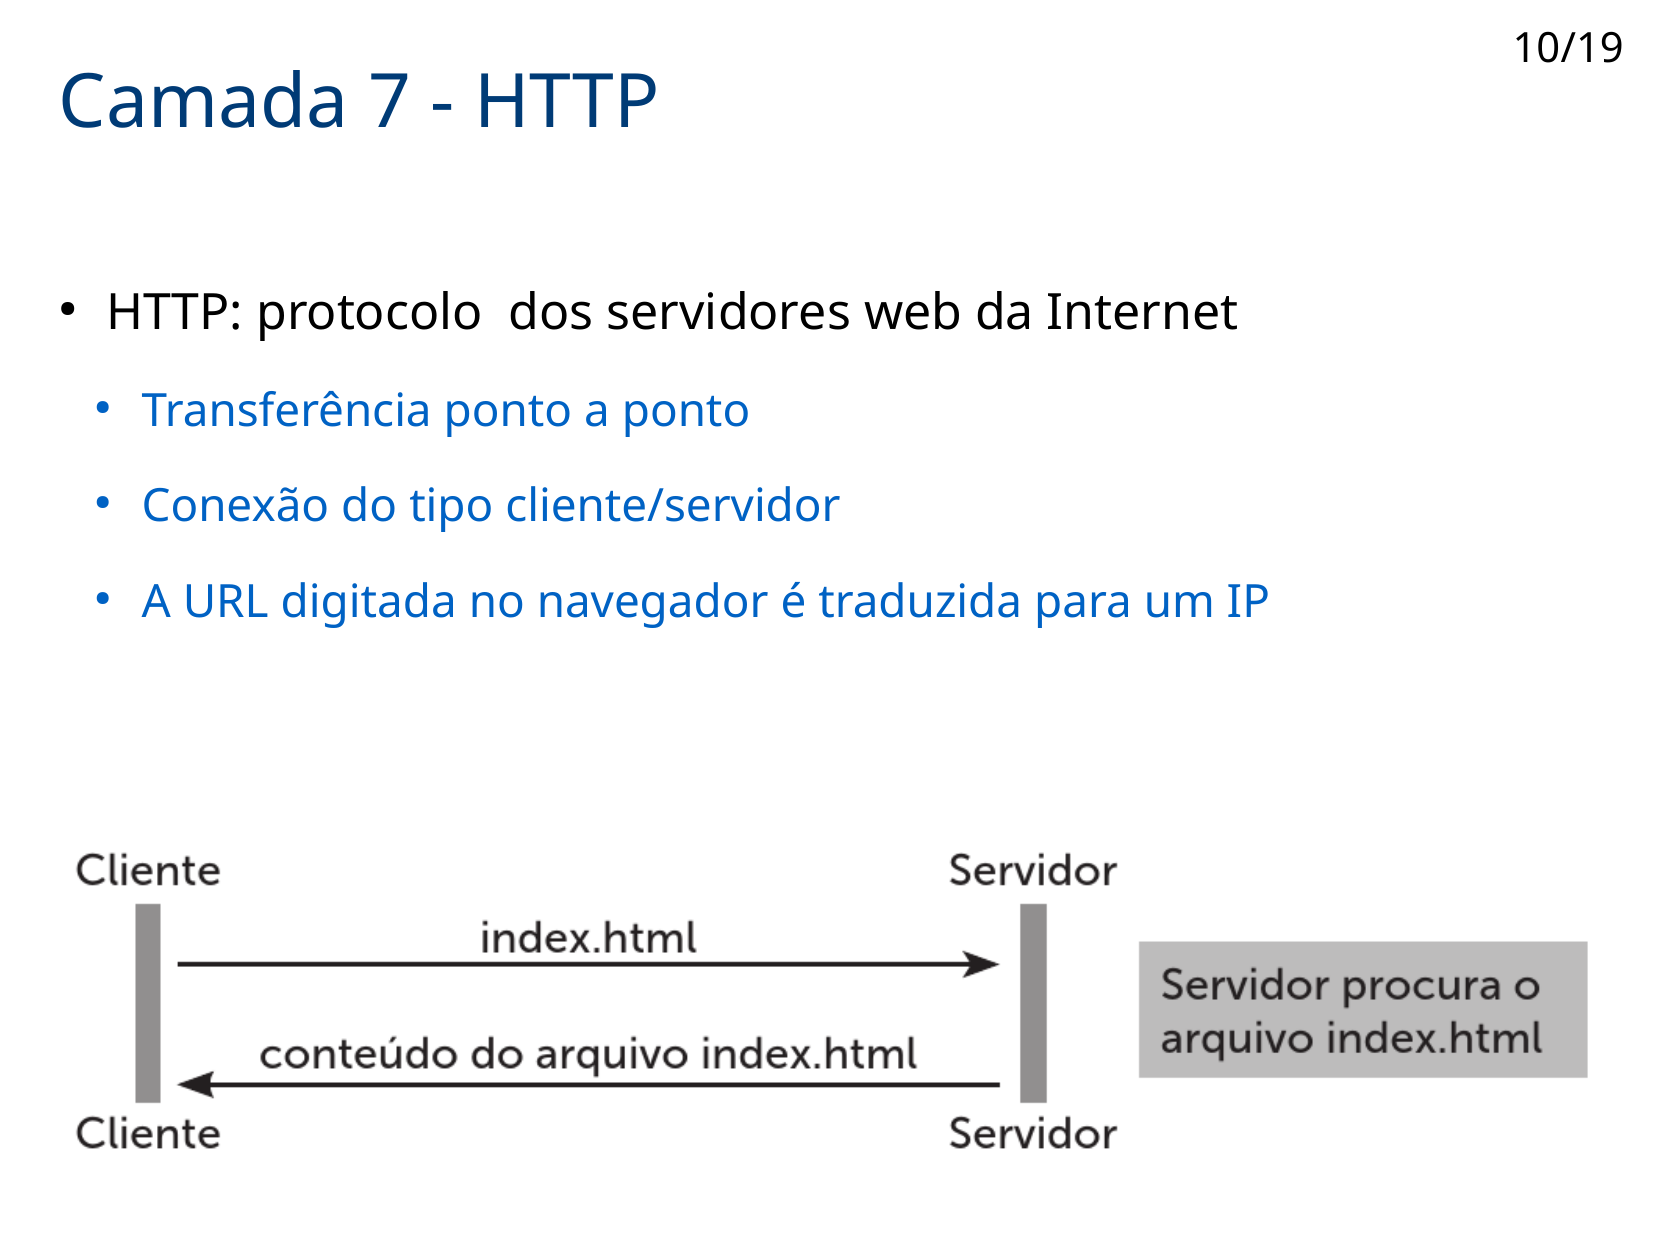

10
# Camada 7 - HTTP
HTTP: protocolo dos servidores web da Internet
Transferência ponto a ponto
Conexão do tipo cliente/servidor
A URL digitada no navegador é traduzida para um IP